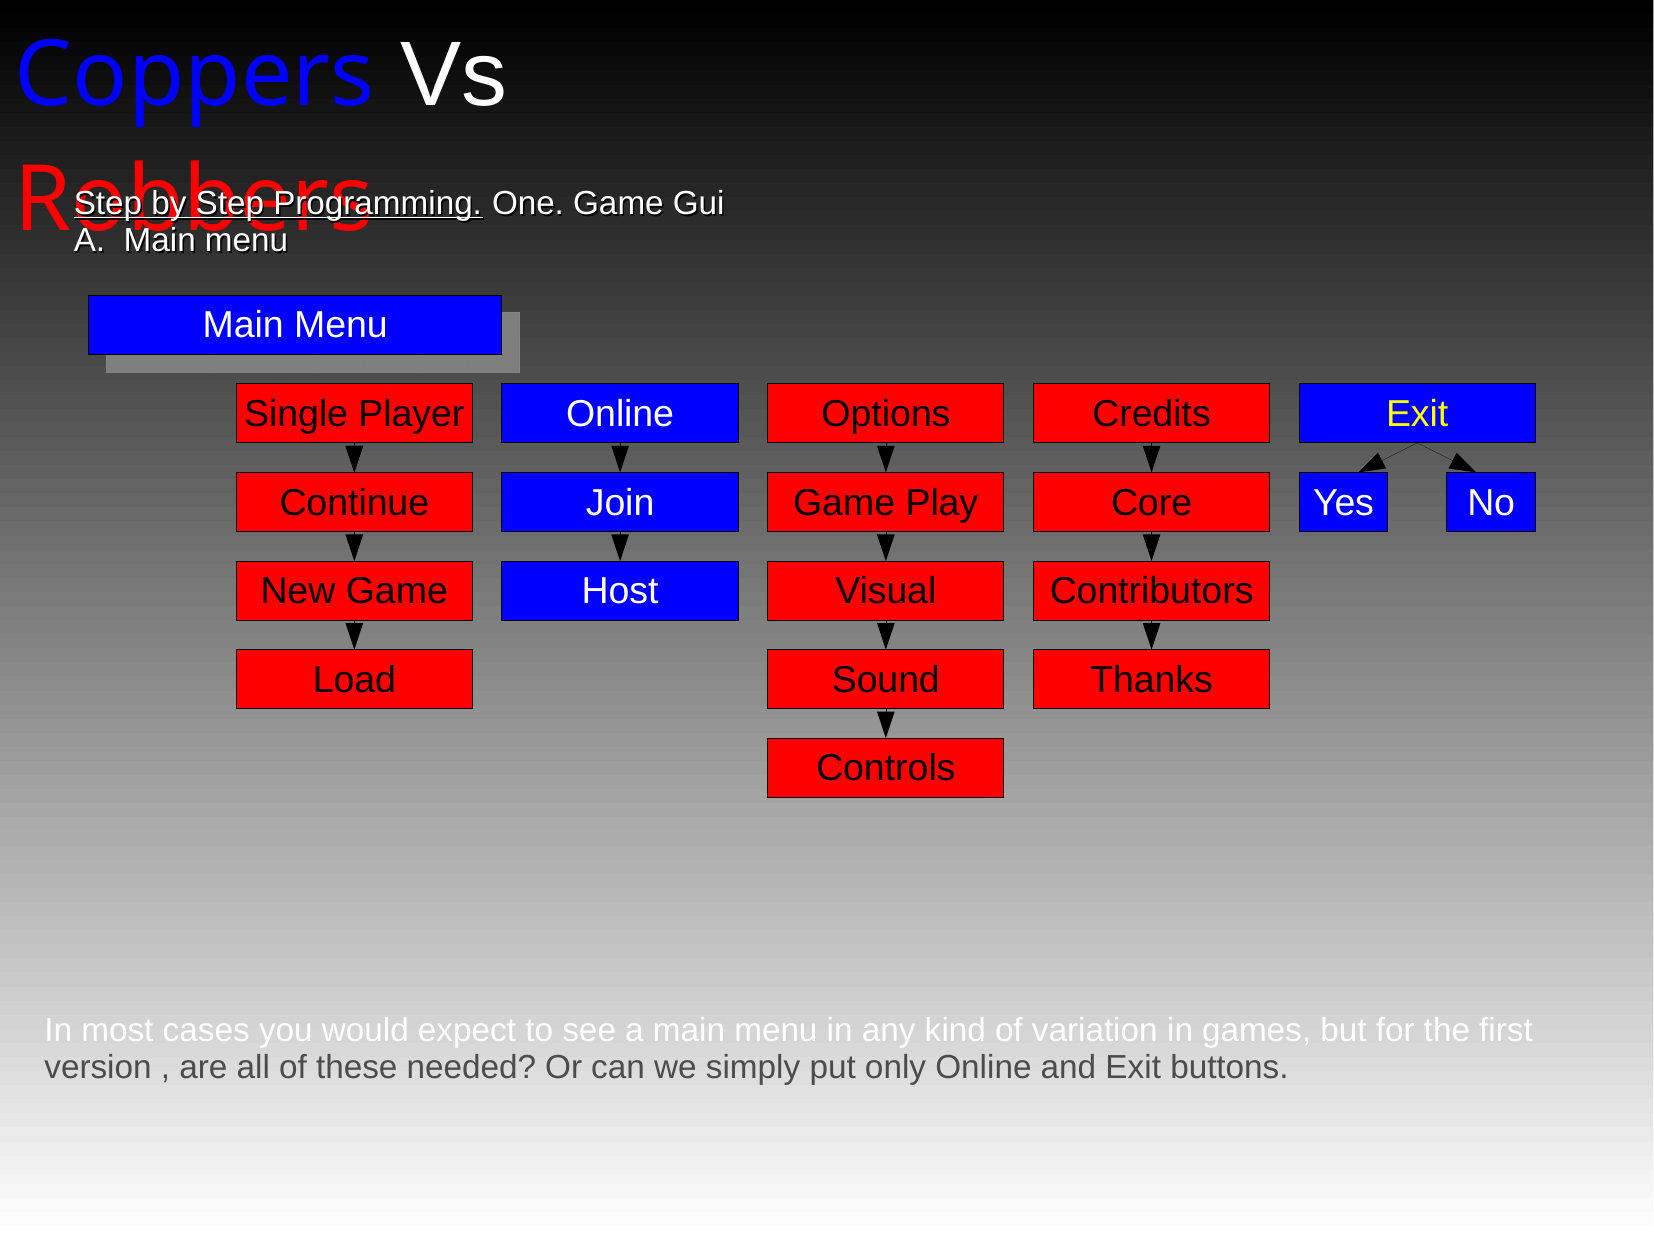

Coppers Vs Robbers
Step by Step Programming. One. Game Gui
A. Main menu
Main Menu
Single Player
Single Player
Online
Options
Credits
Exit
Continue
Join
Game Play
Core
Yes
No
New Game
Host
Visual
Contributors
Load
Sound
Thanks
Controls
In most cases you would expect to see a main menu in any kind of variation in games, but for the first version , are all of these needed? Or can we simply put only Online and Exit buttons.